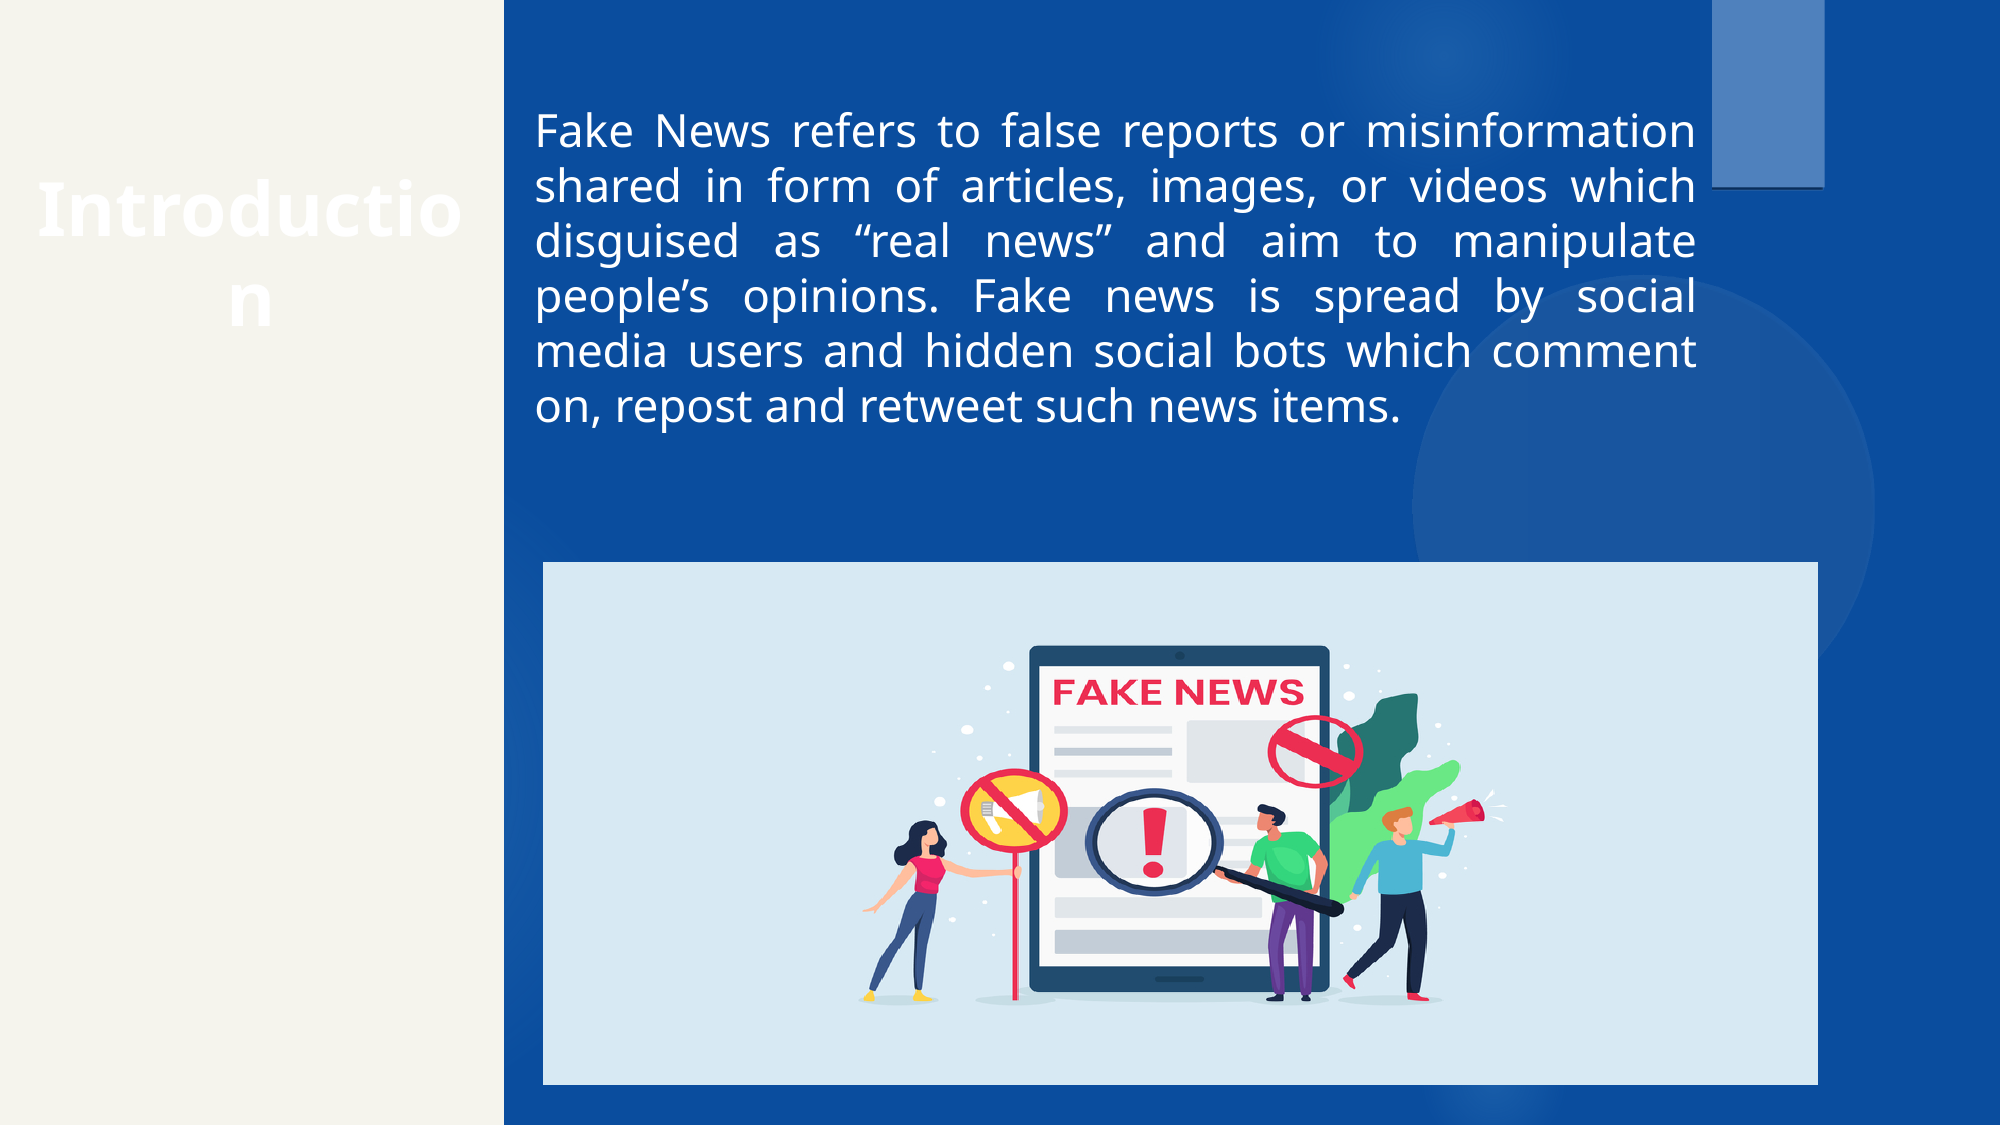

Fake News refers to false reports or misinformation shared in form of articles, images, or videos which disguised as “real news” and aim to manipulate people’s opinions. Fake news is spread by social media users and hidden social bots which comment on, repost and retweet such news items.
Introduction